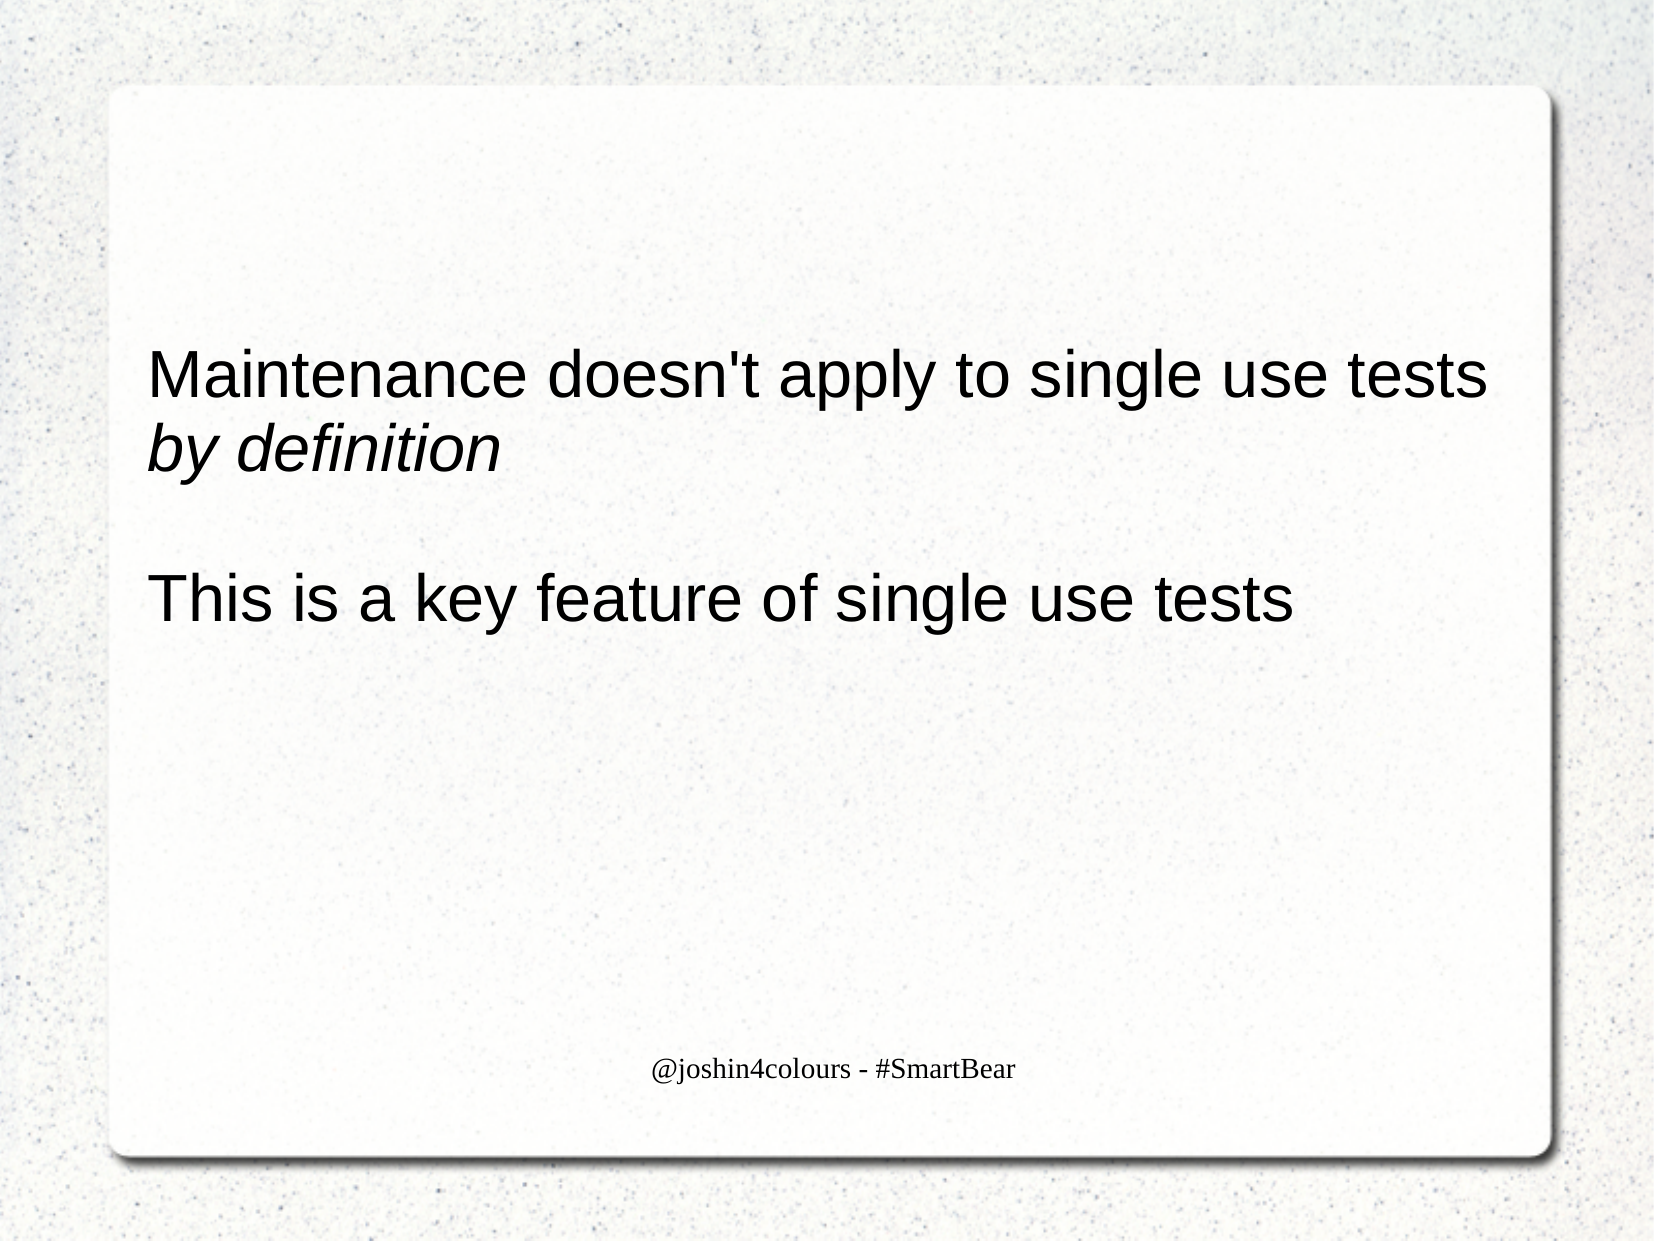

# Maintenance doesn't apply to single use tests by definition This is a key feature of single use tests
@joshin4colours - #SmartBear